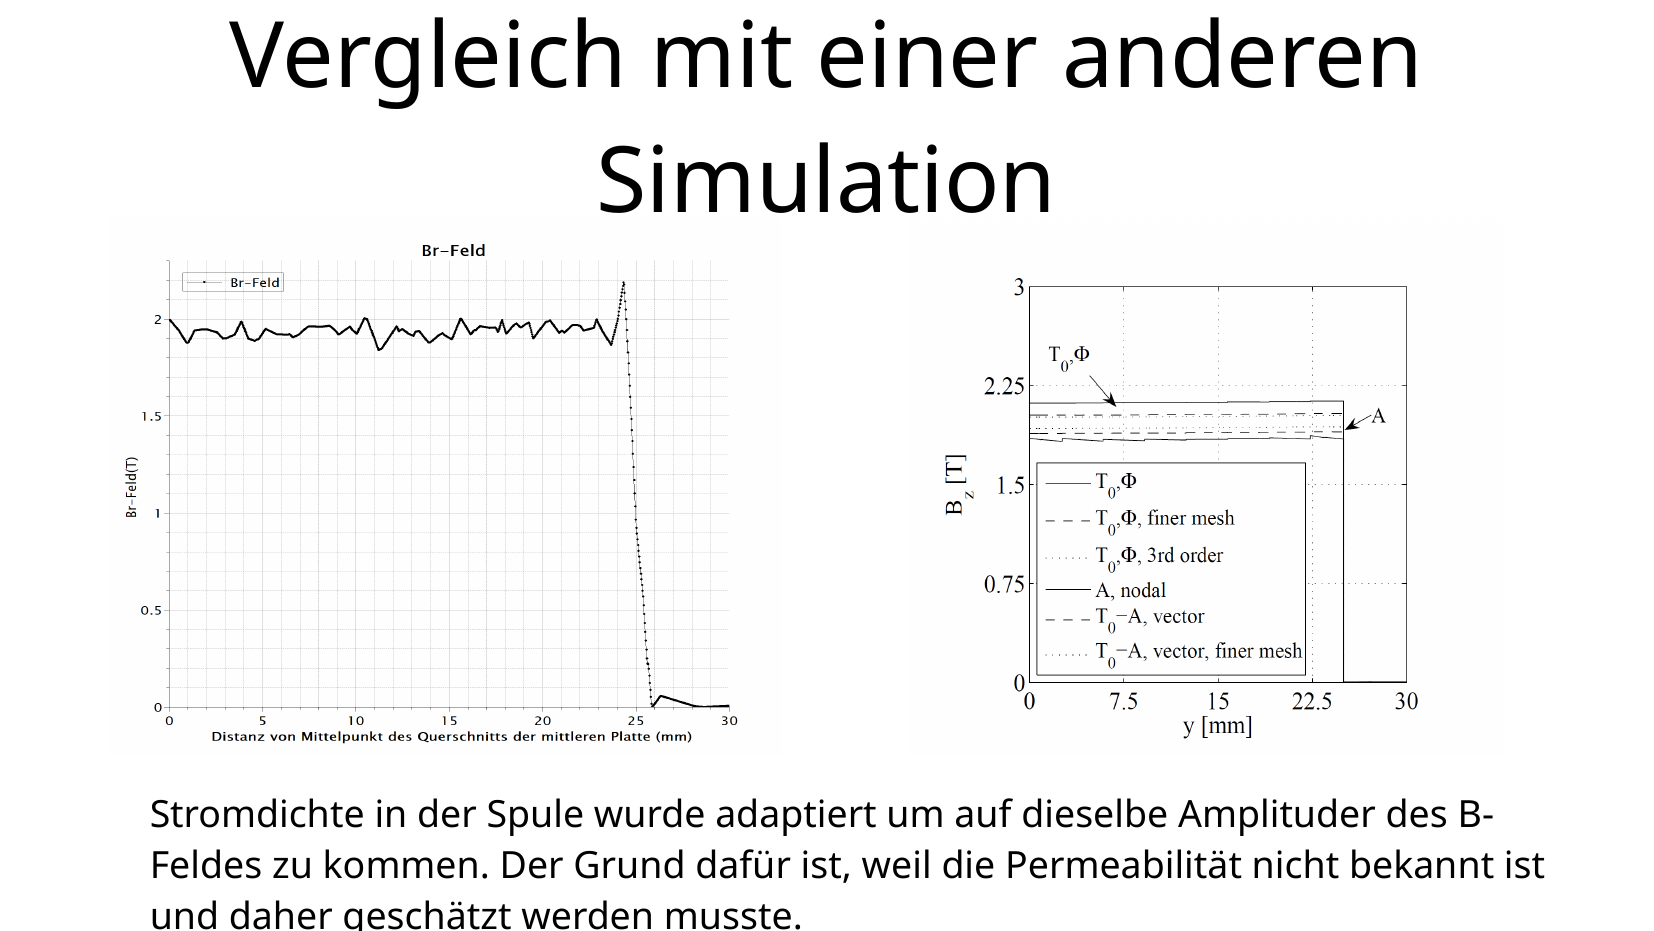

# Vergleich mit einer anderen Simulation
Stromdichte in der Spule wurde adaptiert um auf dieselbe Amplituder des B-Feldes zu kommen. Der Grund dafür ist, weil die Permeabilität nicht bekannt ist und daher geschätzt werden musste.